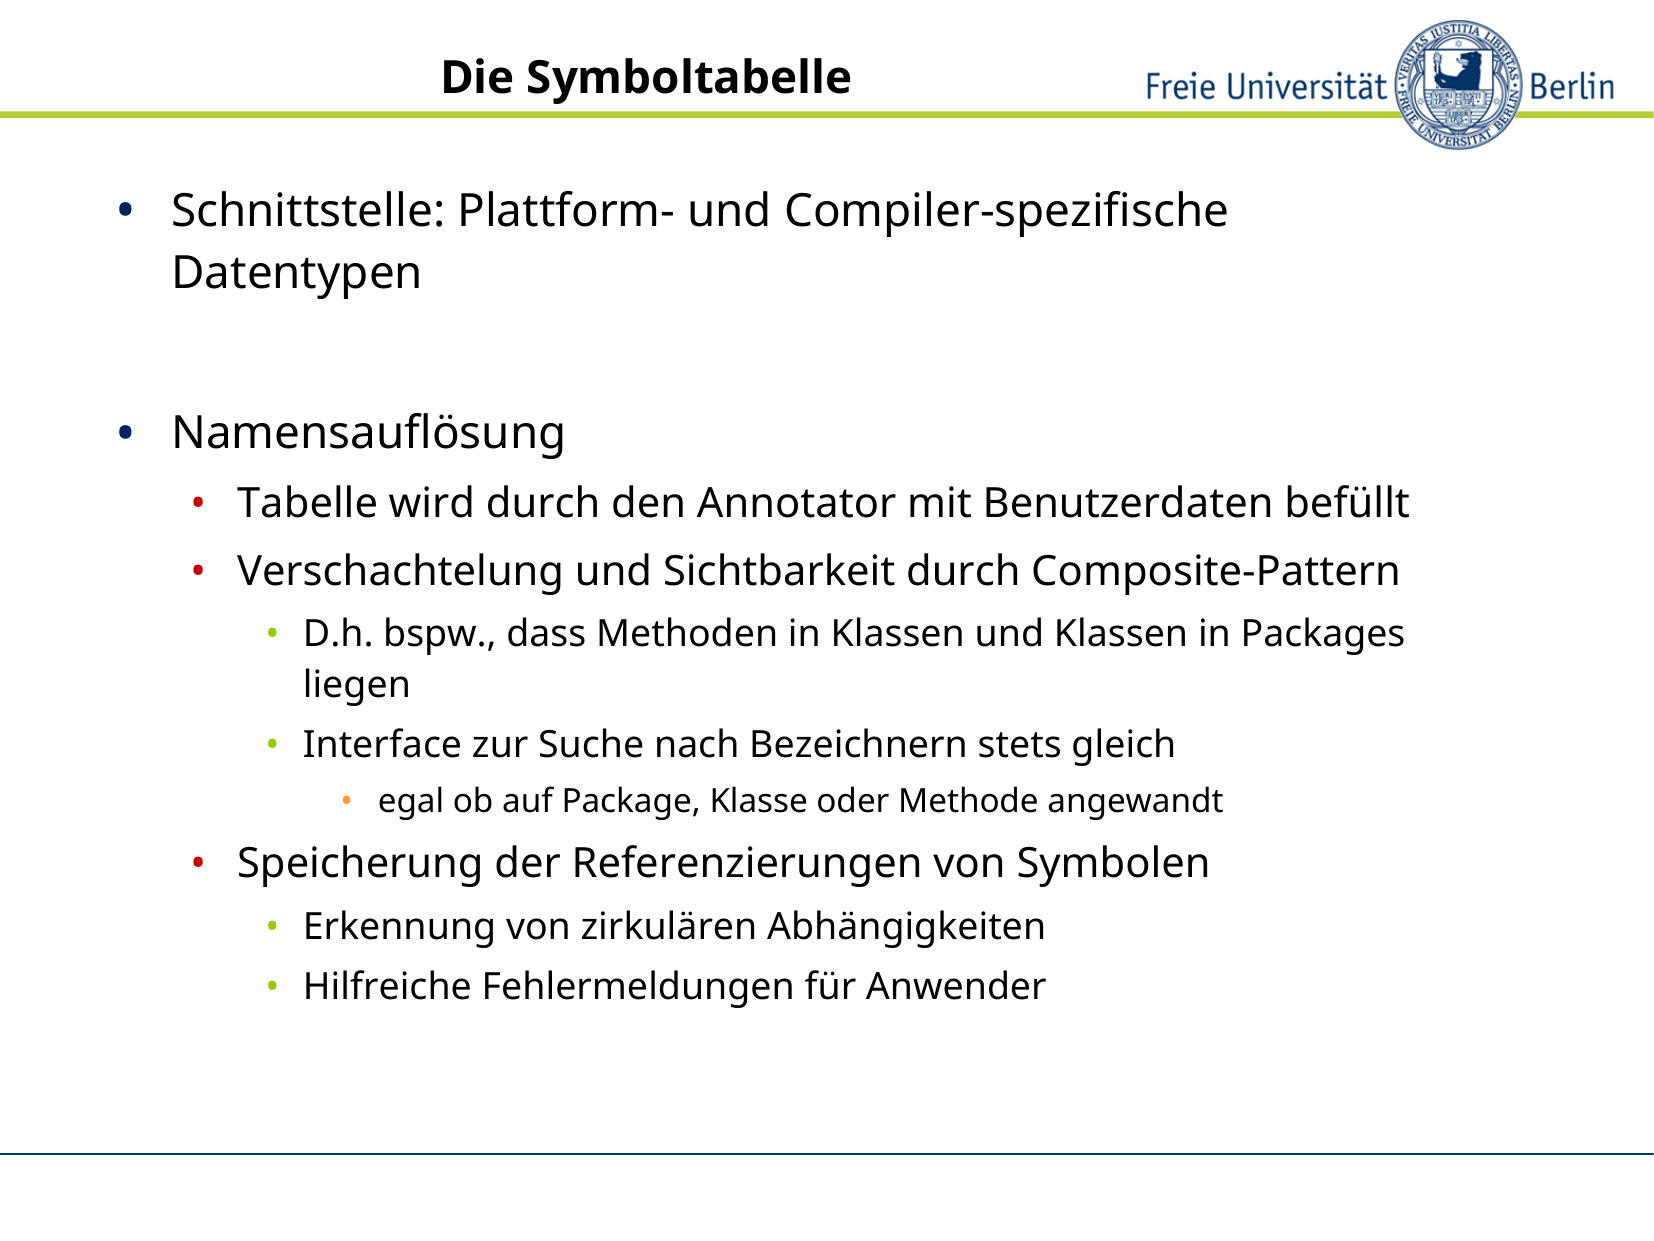

# Die Symboltabelle
Schnittstelle: Plattform- und Compiler-spezifische Datentypen
Namensauflösung
Tabelle wird durch den Annotator mit Benutzerdaten befüllt
Verschachtelung und Sichtbarkeit durch Composite-Pattern
D.h. bspw., dass Methoden in Klassen und Klassen in Packages liegen
Interface zur Suche nach Bezeichnern stets gleich
egal ob auf Package, Klasse oder Methode angewandt
Speicherung der Referenzierungen von Symbolen
Erkennung von zirkulären Abhängigkeiten
Hilfreiche Fehlermeldungen für Anwender